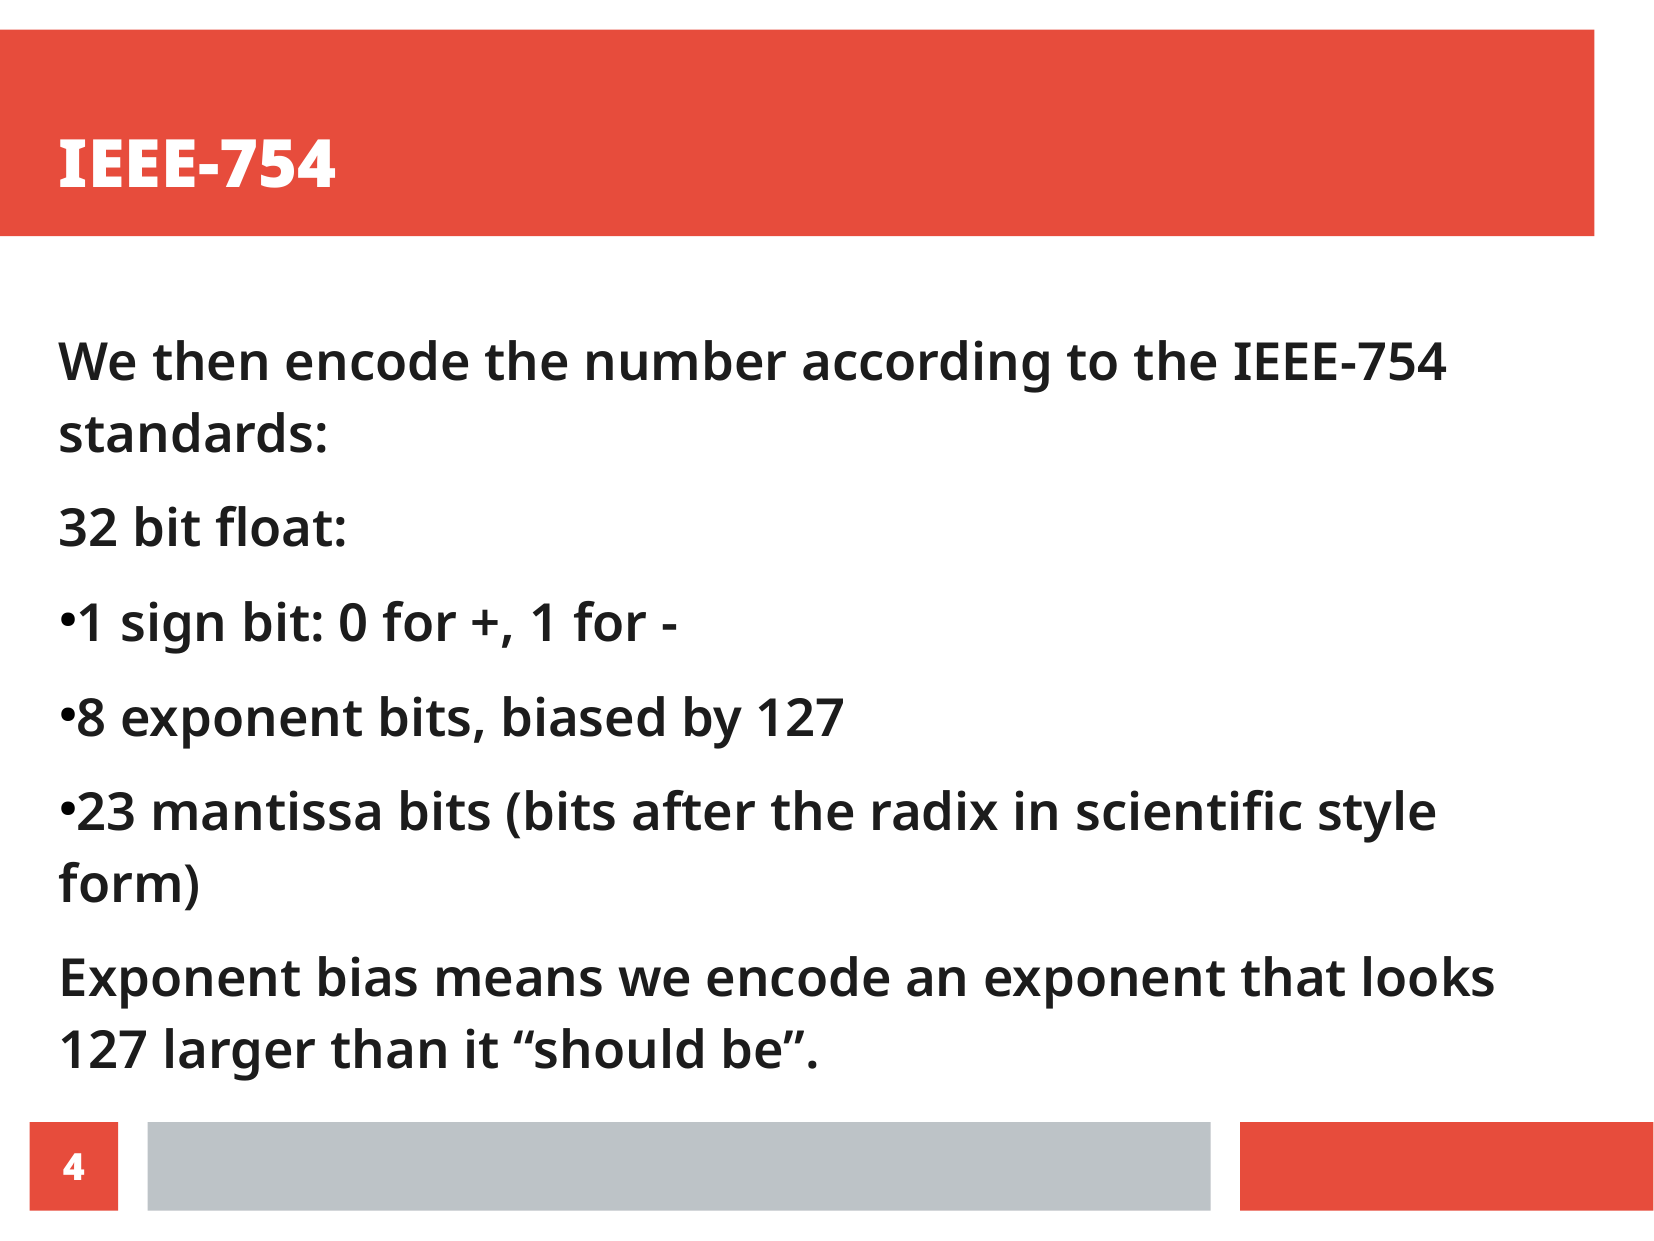

# IEEE-754
We then encode the number according to the IEEE-754 standards:
32 bit float:
1 sign bit: 0 for +, 1 for -
8 exponent bits, biased by 127
23 mantissa bits (bits after the radix in scientific style form)
Exponent bias means we encode an exponent that looks 127 larger than it “should be”.
4